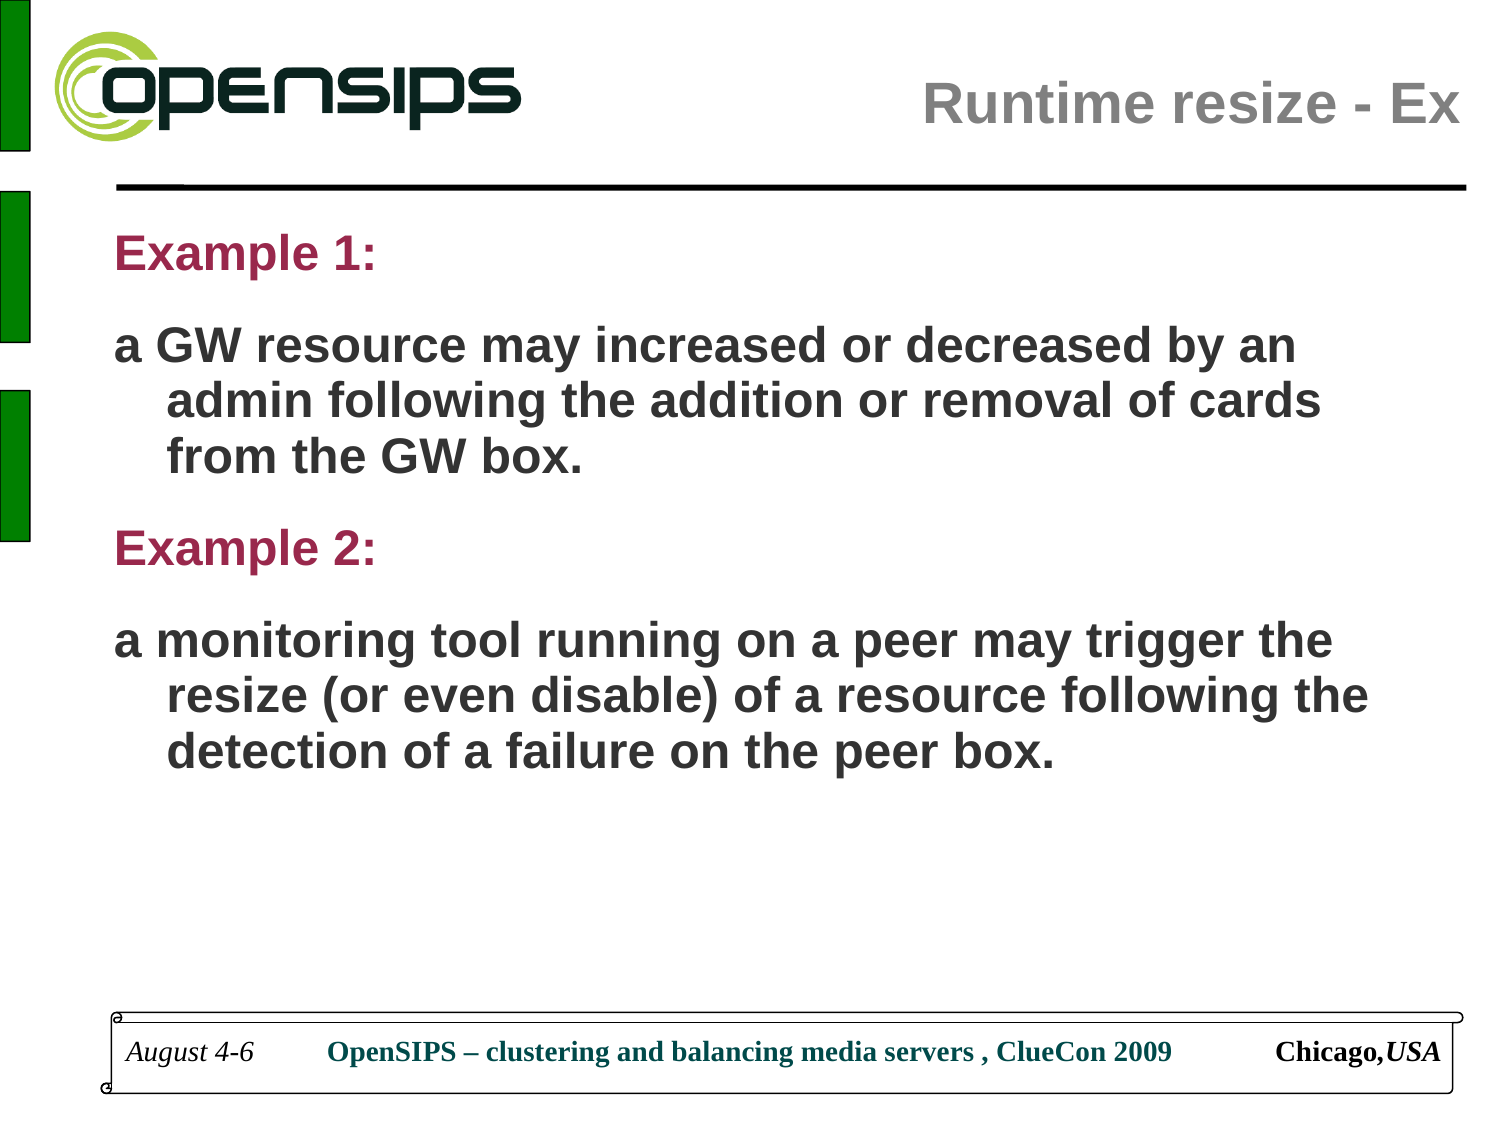

# Runtime resize - Ex
Example 1:
a GW resource may increased or decreased by an admin following the addition or removal of cards from the GW box.
Example 2:
a monitoring tool running on a peer may trigger the resize (or even disable) of a resource following the detection of a failure on the peer box.